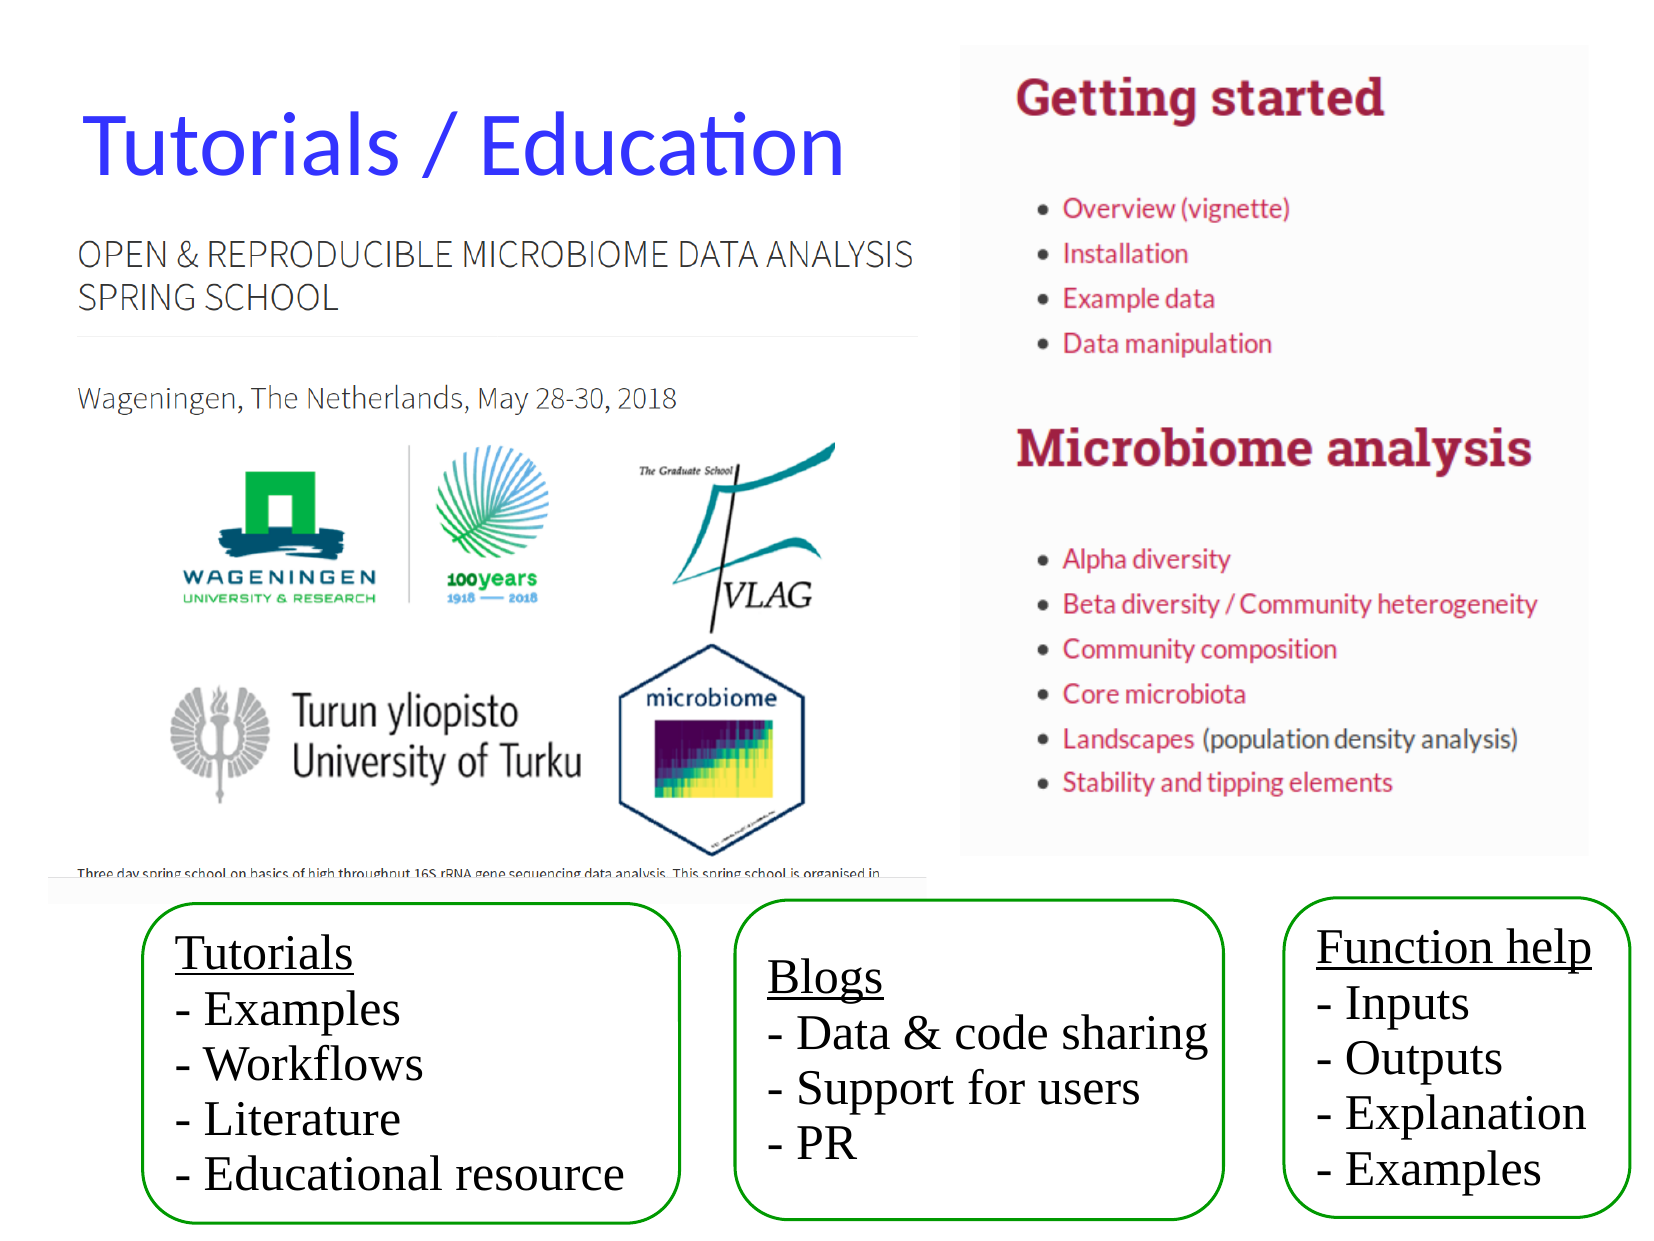

# Tutorials / Education
Function help
- Inputs
- Outputs
- Explanation
- Examples
Blogs
- Data & code sharing
- Support for users
- PR
Tutorials
- Examples
- Workflows
- Literature
- Educational resource